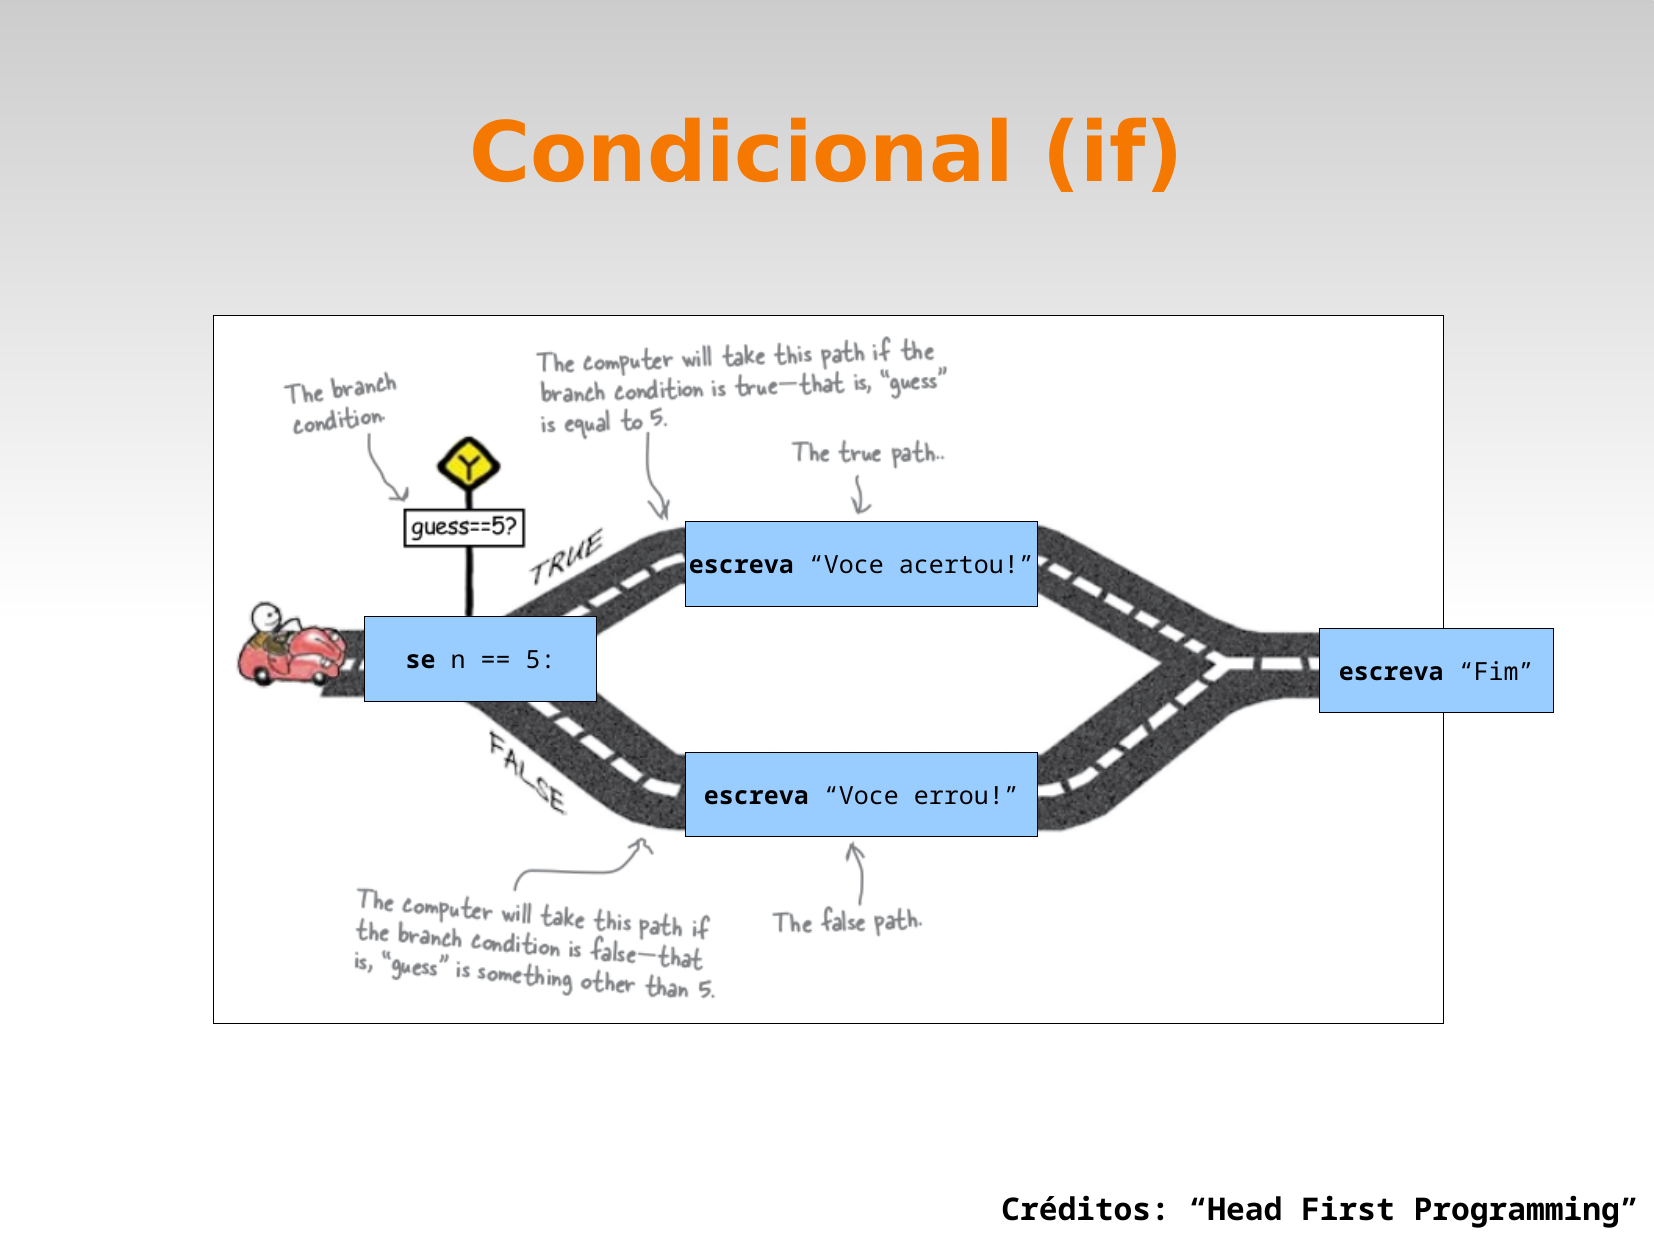

# Condicional (if)
escreva “Voce acertou!”
se n == 5:
escreva “Fim”
escreva “Voce errou!”
Créditos: “Head First Programming”